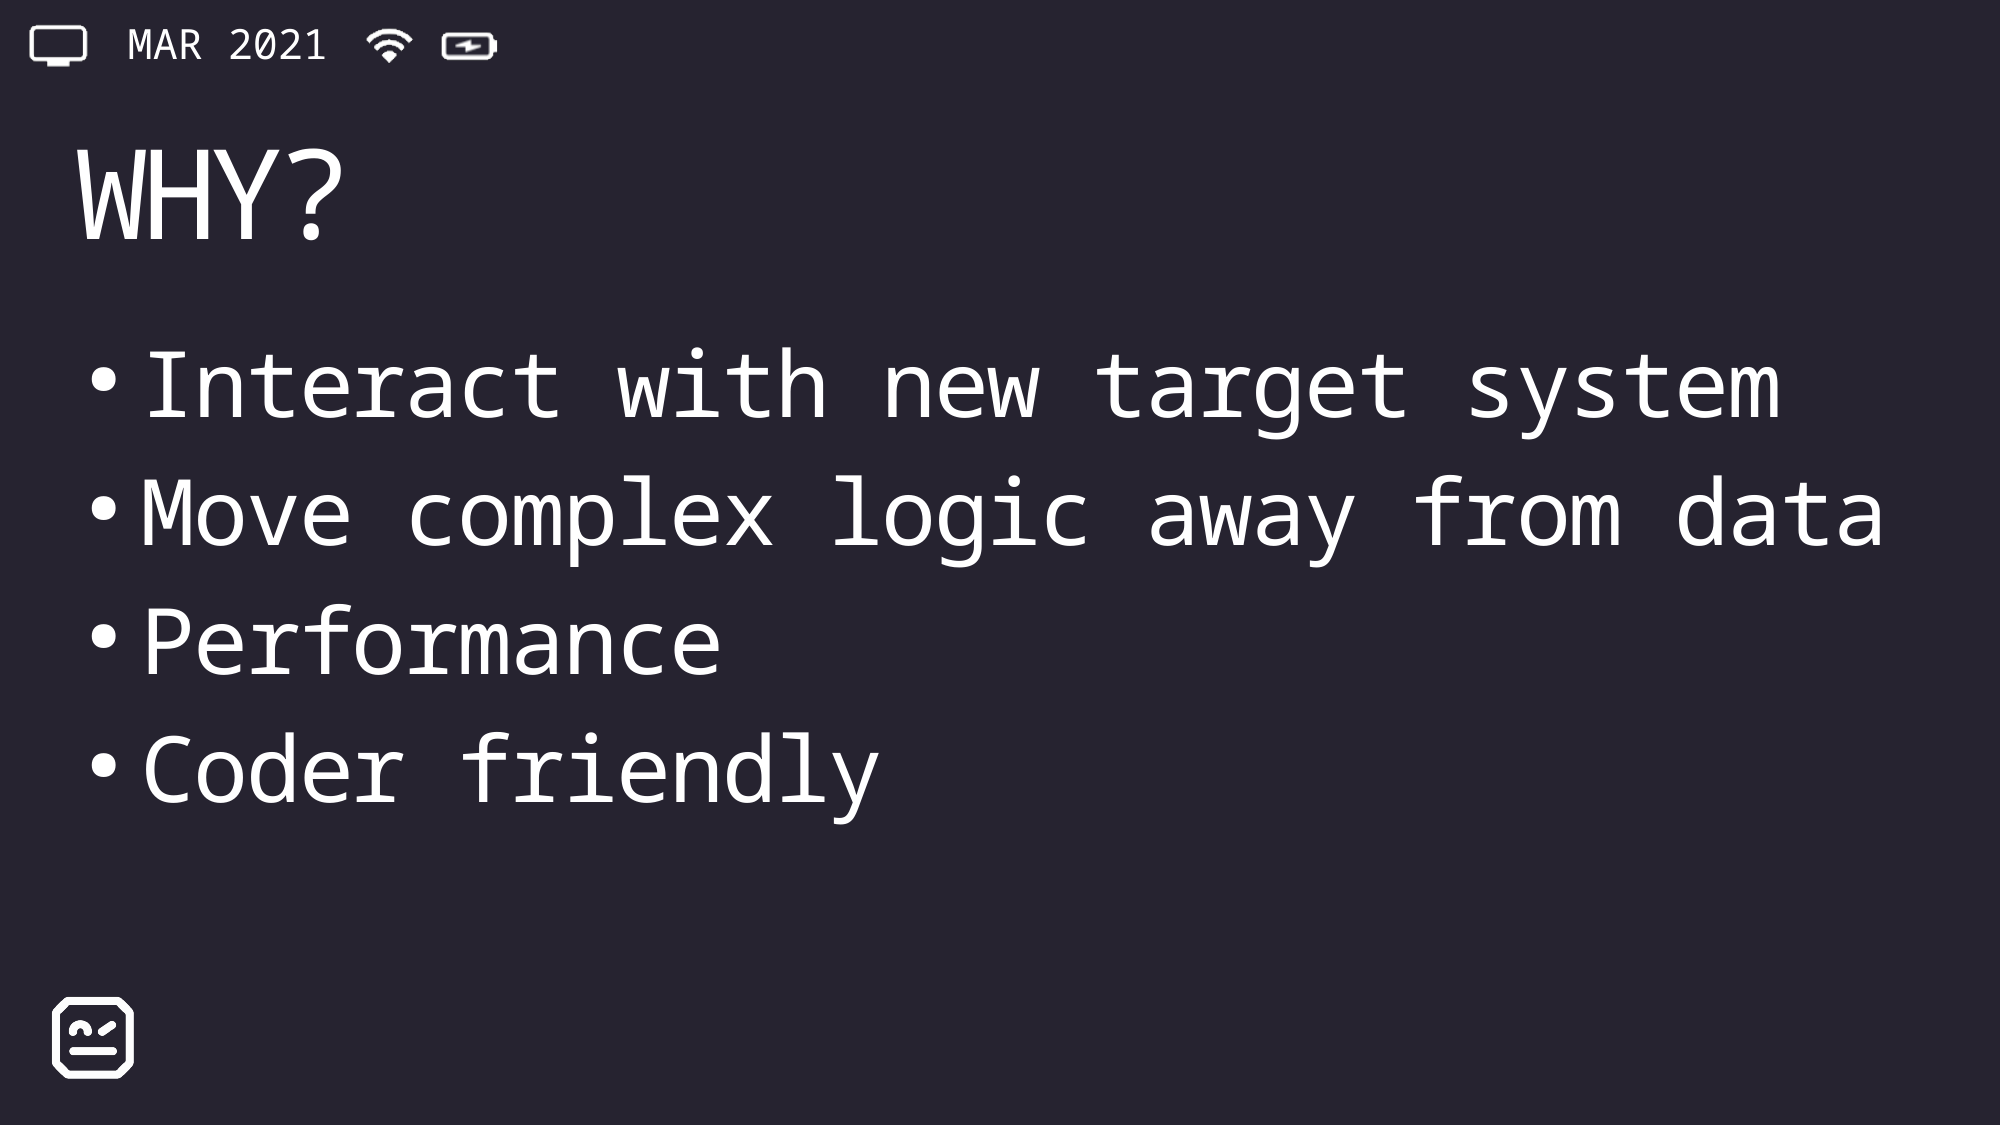

https://robocon.io
WHY?
# Interact with new target system
Move complex logic away from data
Performance
Coder friendly